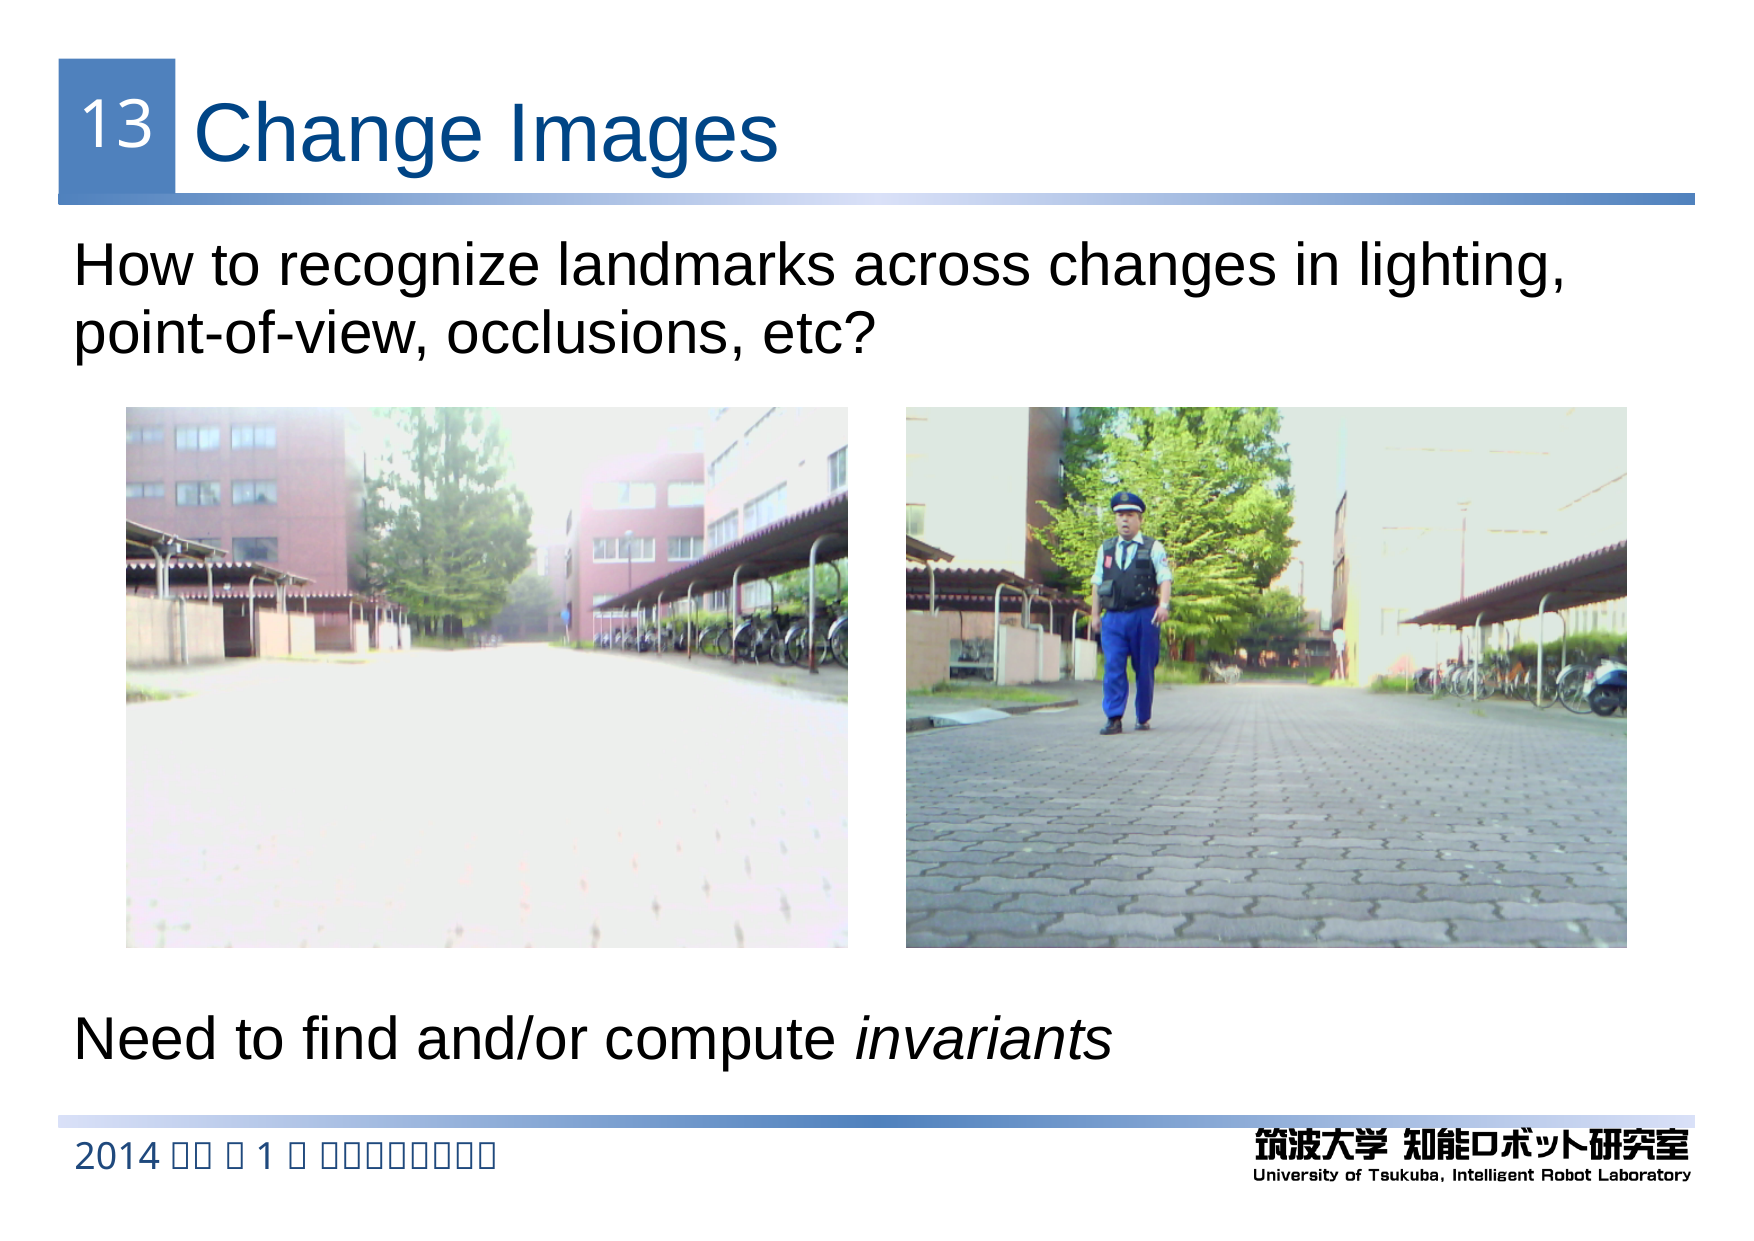

# Change Images
How to recognize landmarks across changes in lighting, point-of-view, occlusions, etc?
Need to find and/or compute invariants